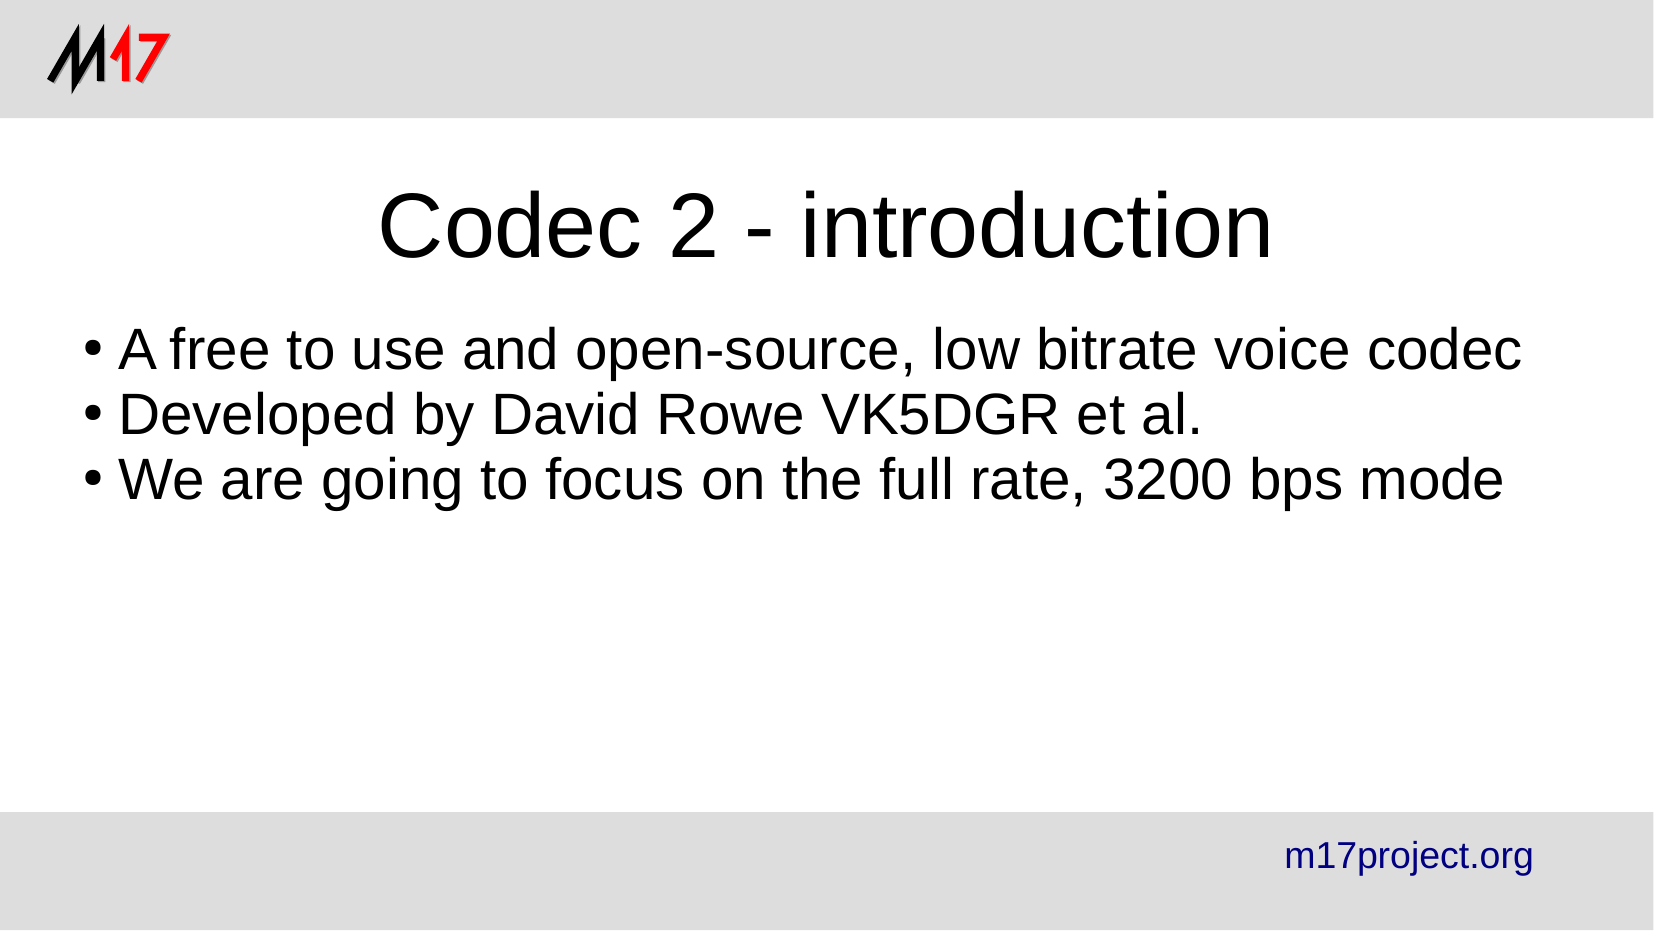

# Codec 2 - introduction
A free to use and open-source, low bitrate voice codec
Developed by David Rowe VK5DGR et al.
We are going to focus on the full rate, 3200 bps mode
m17project.org